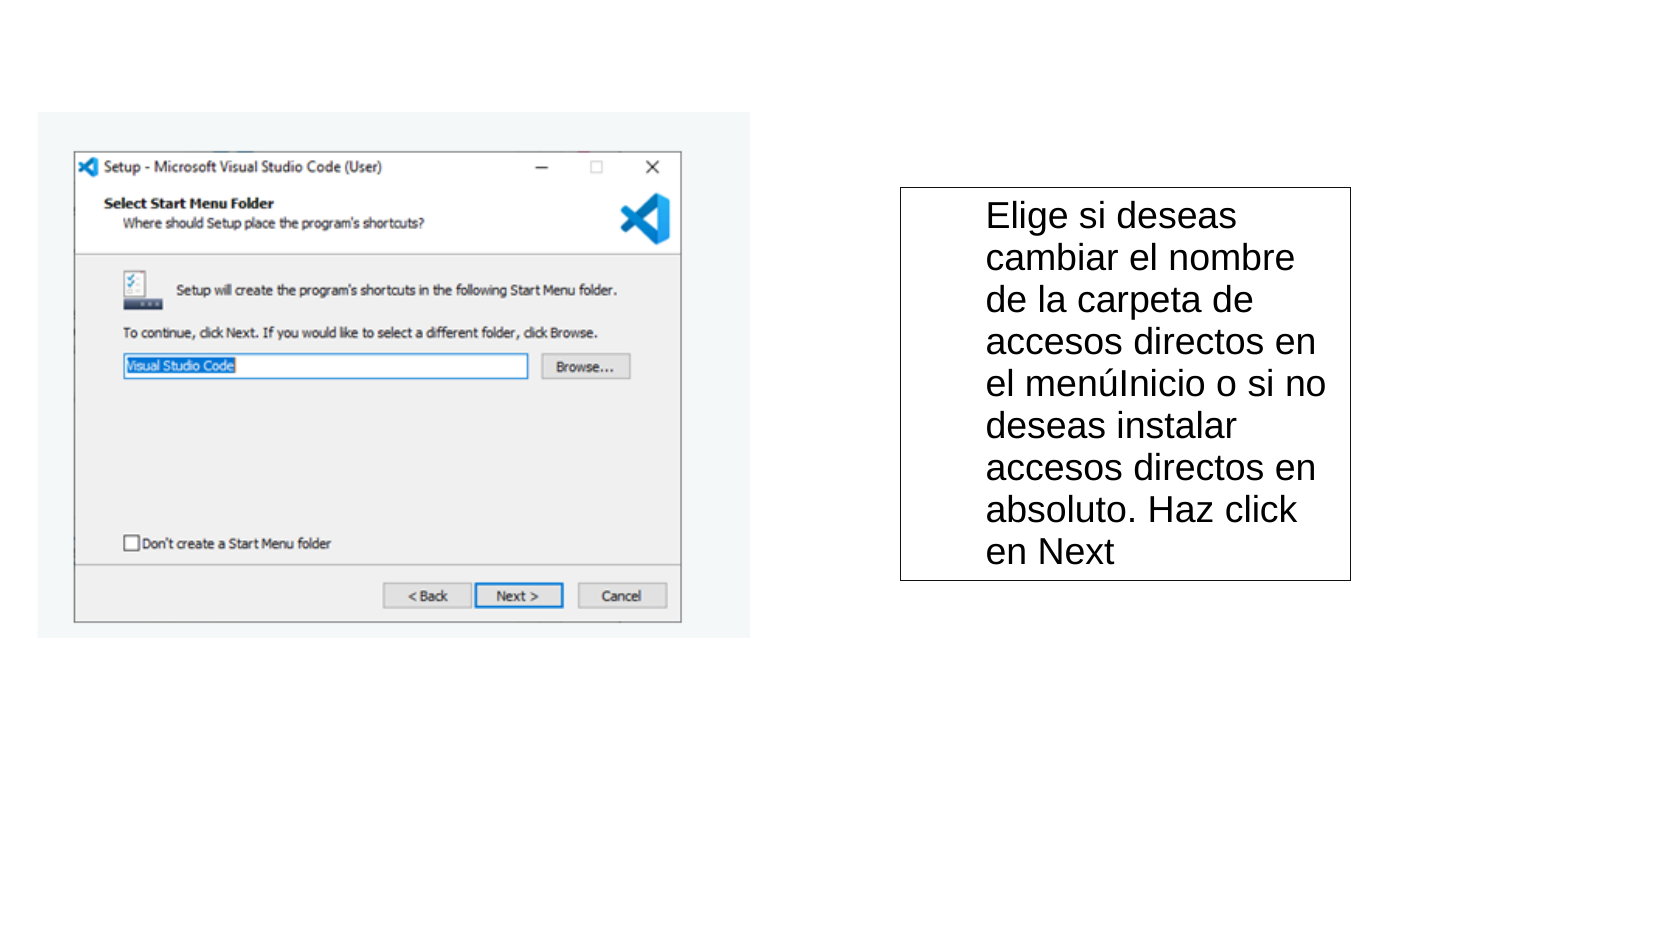

#
Elige si deseas cambiar el nombre de la carpeta de accesos directos en el menúInicio o si no deseas instalar accesos directos en absoluto. Haz click en Next